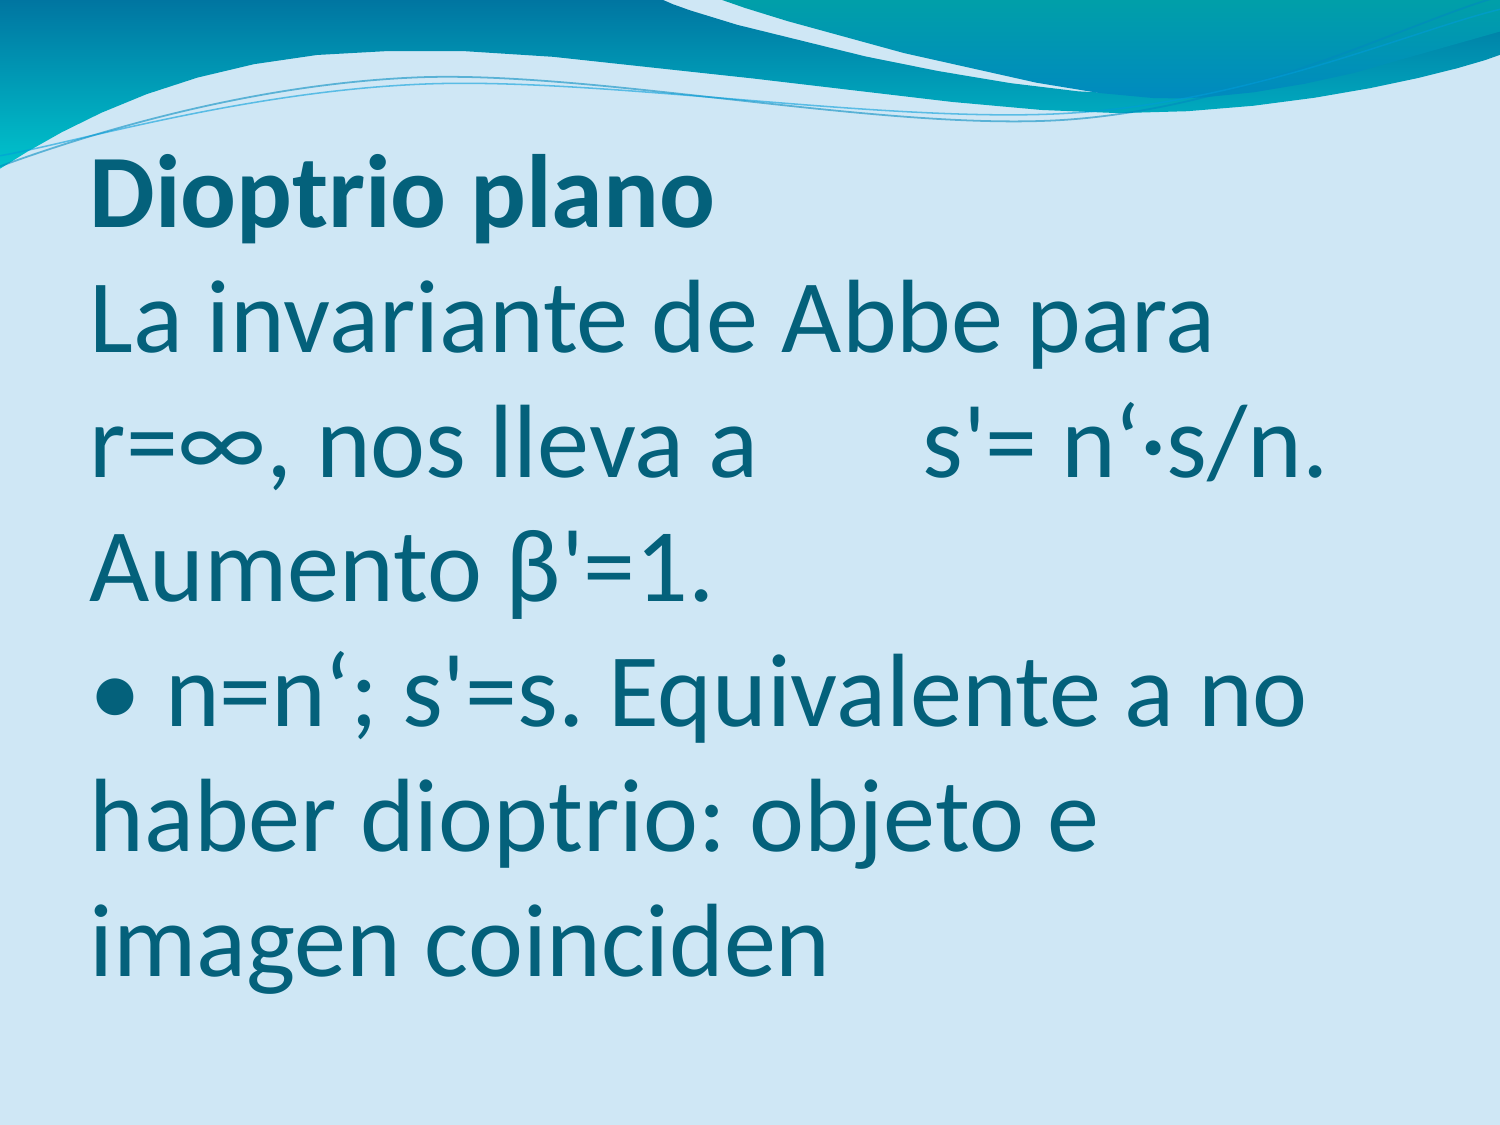

# Dioptrio plano La invariante de Abbe para r=∞, nos lleva a s'= n‘·s/n. Aumento β'=1. • n=n‘; s'=s. Equivalente a no haber dioptrio: objeto e imagen coinciden